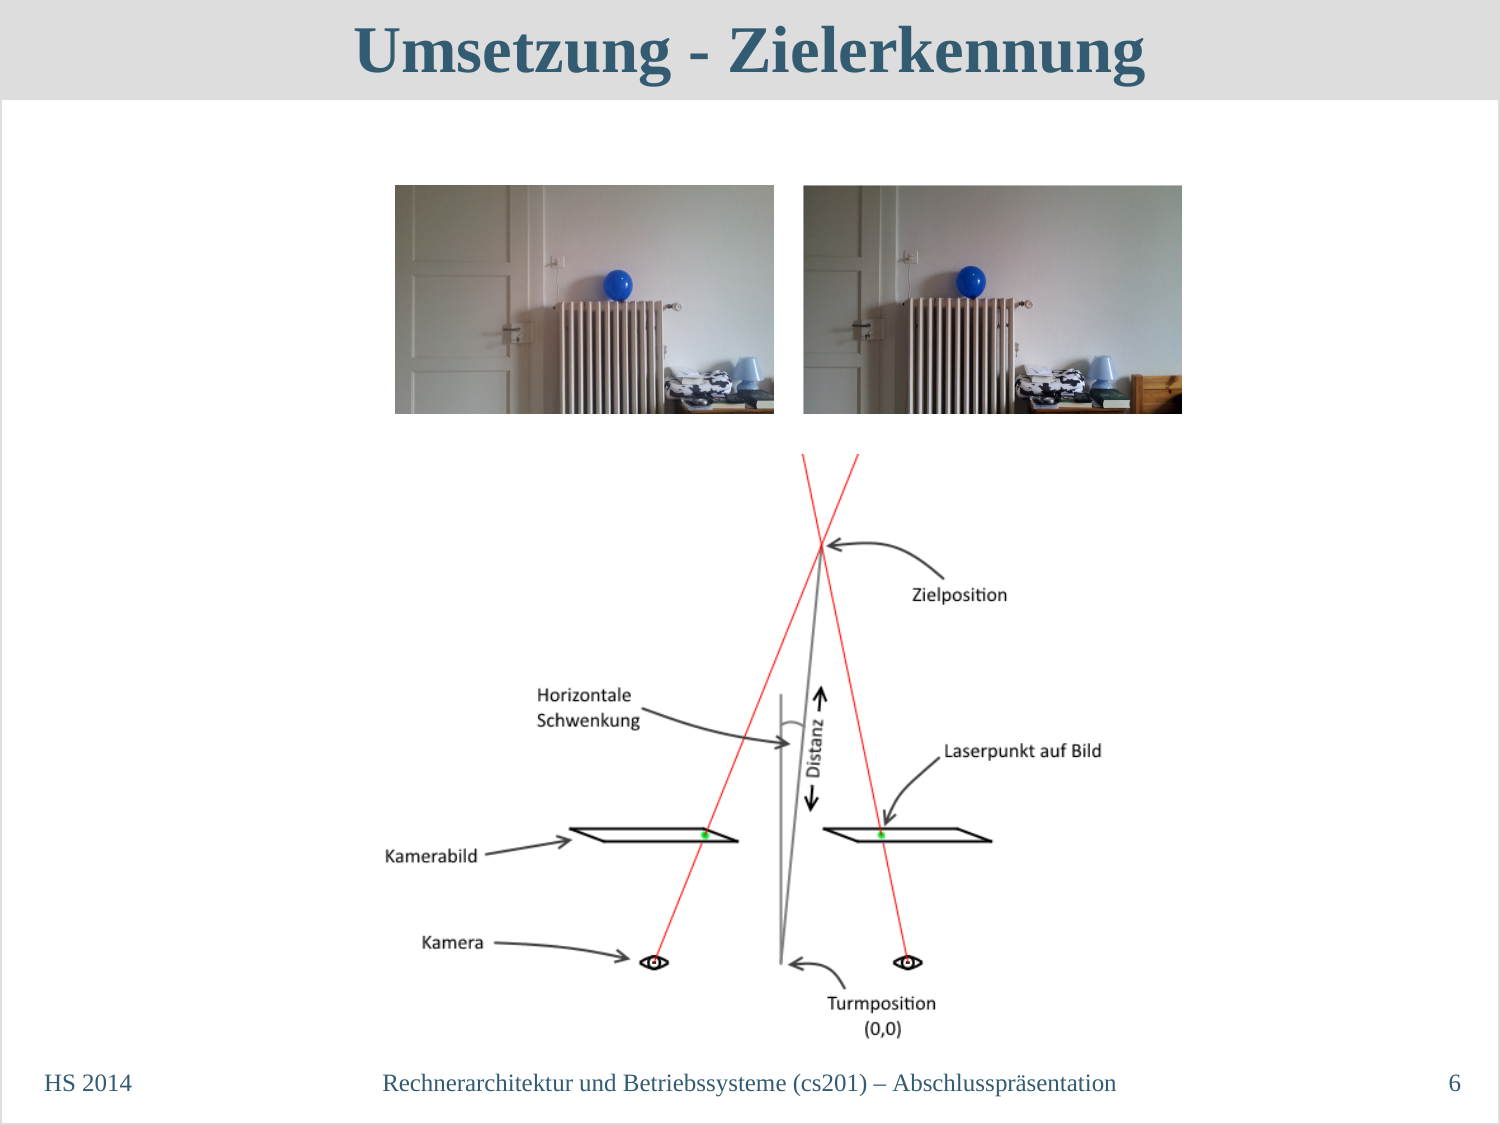

# Umsetzung - Zielerkennung
HS 2014
Rechnerarchitektur und Betriebssysteme (cs201) – Abschlusspräsentation